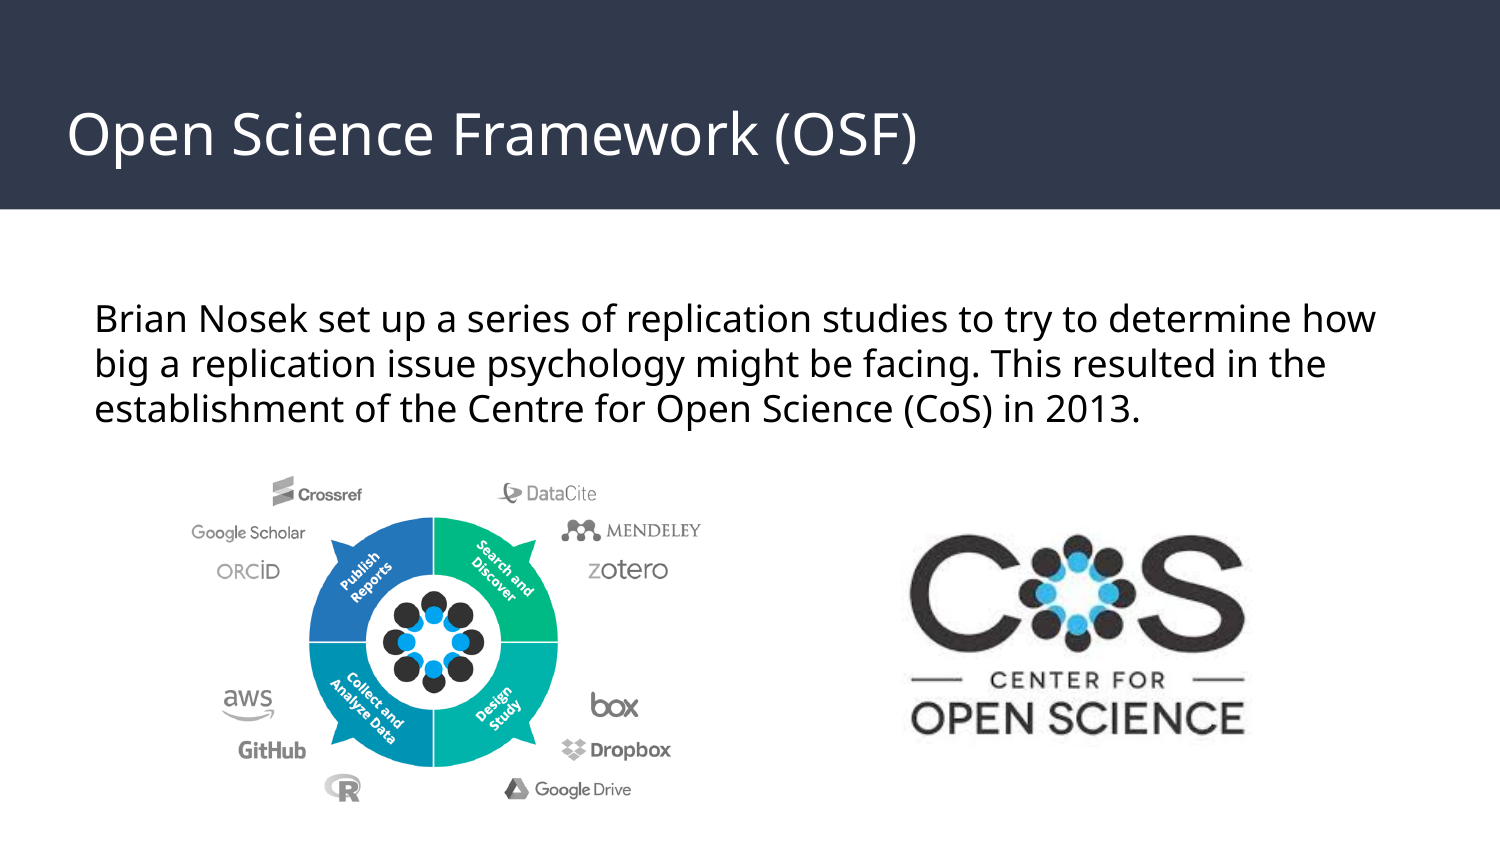

# Open Science Framework (OSF)
Brian Nosek set up a series of replication studies to try to determine how big a replication issue psychology might be facing. This resulted in the establishment of the Centre for Open Science (CoS) in 2013.